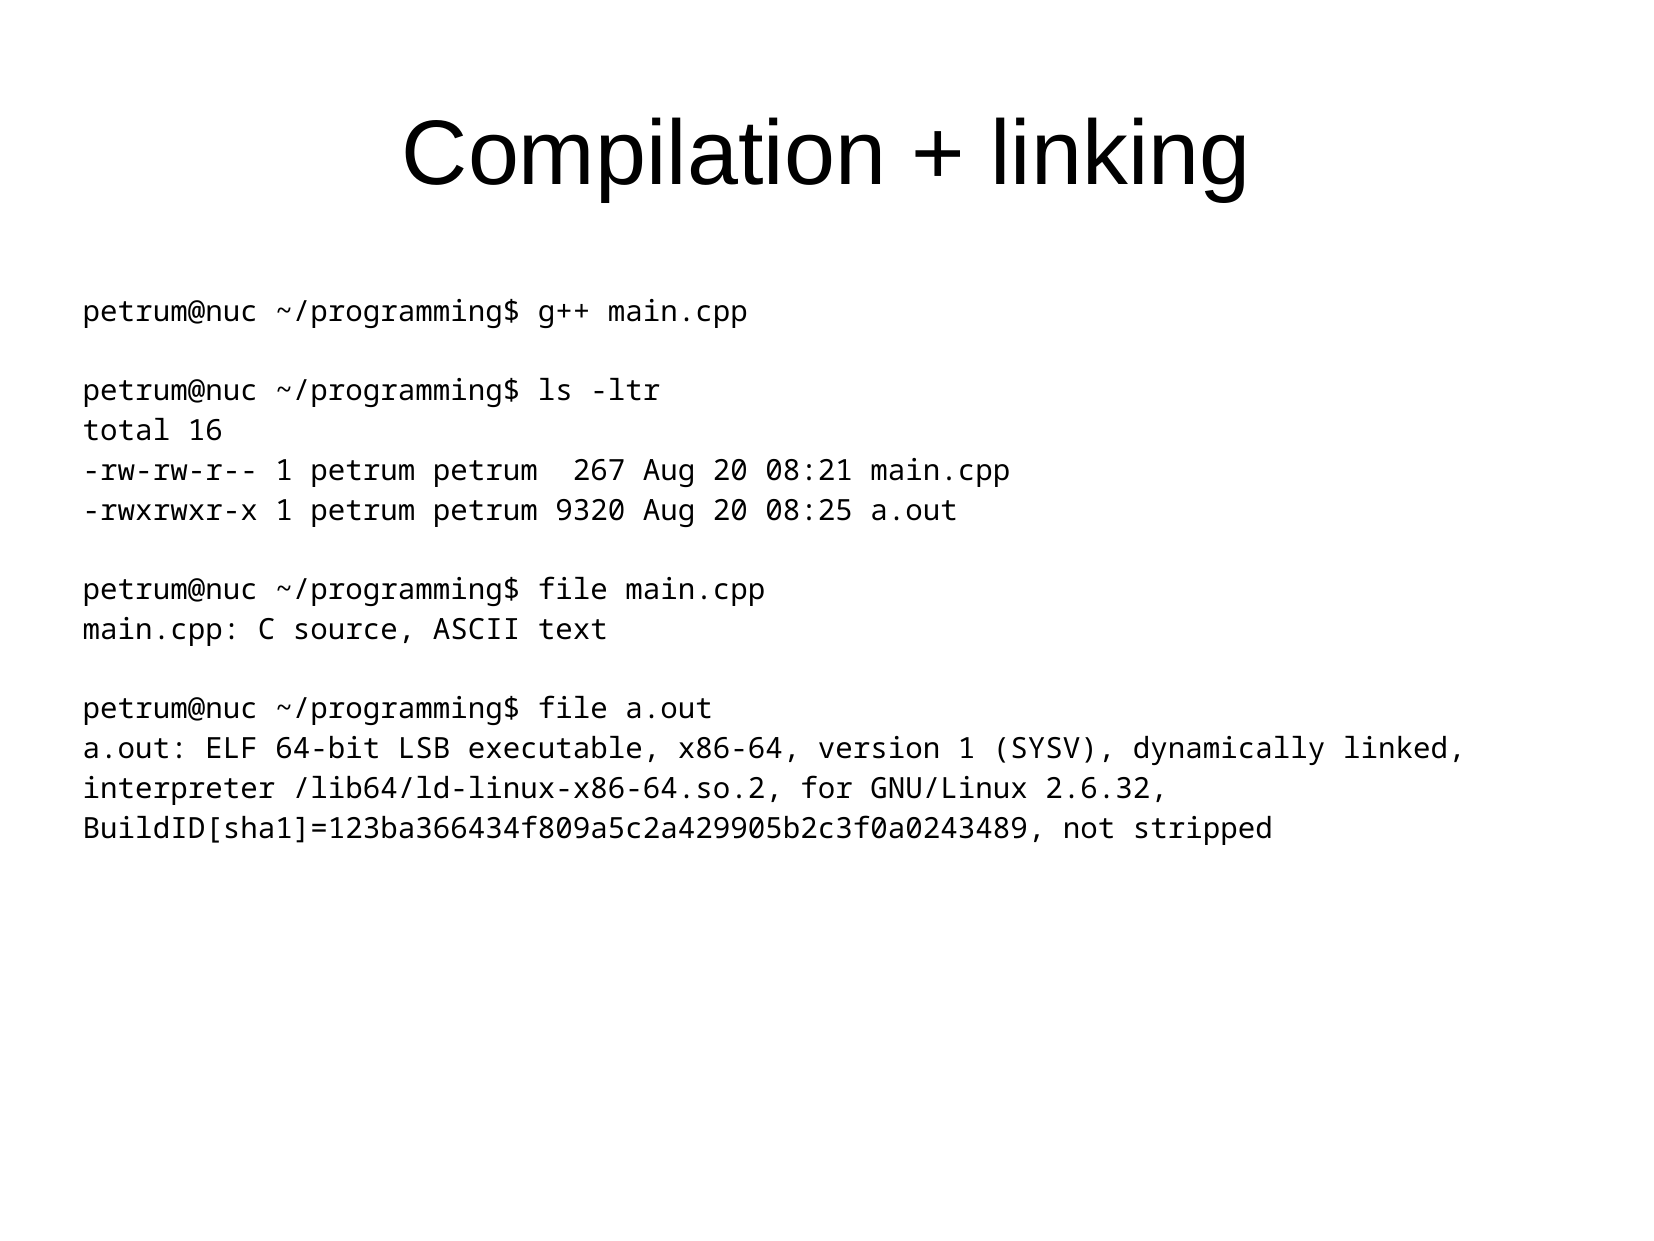

# Compilation + linking
petrum@nuc ~/programming$ g++ main.cpp
petrum@nuc ~/programming$ ls -ltr
total 16
-rw-rw-r-- 1 petrum petrum 267 Aug 20 08:21 main.cpp
-rwxrwxr-x 1 petrum petrum 9320 Aug 20 08:25 a.out
petrum@nuc ~/programming$ file main.cpp
main.cpp: C source, ASCII text
petrum@nuc ~/programming$ file a.out
a.out: ELF 64-bit LSB executable, x86-64, version 1 (SYSV), dynamically linked, interpreter /lib64/ld-linux-x86-64.so.2, for GNU/Linux 2.6.32, BuildID[sha1]=123ba366434f809a5c2a429905b2c3f0a0243489, not stripped